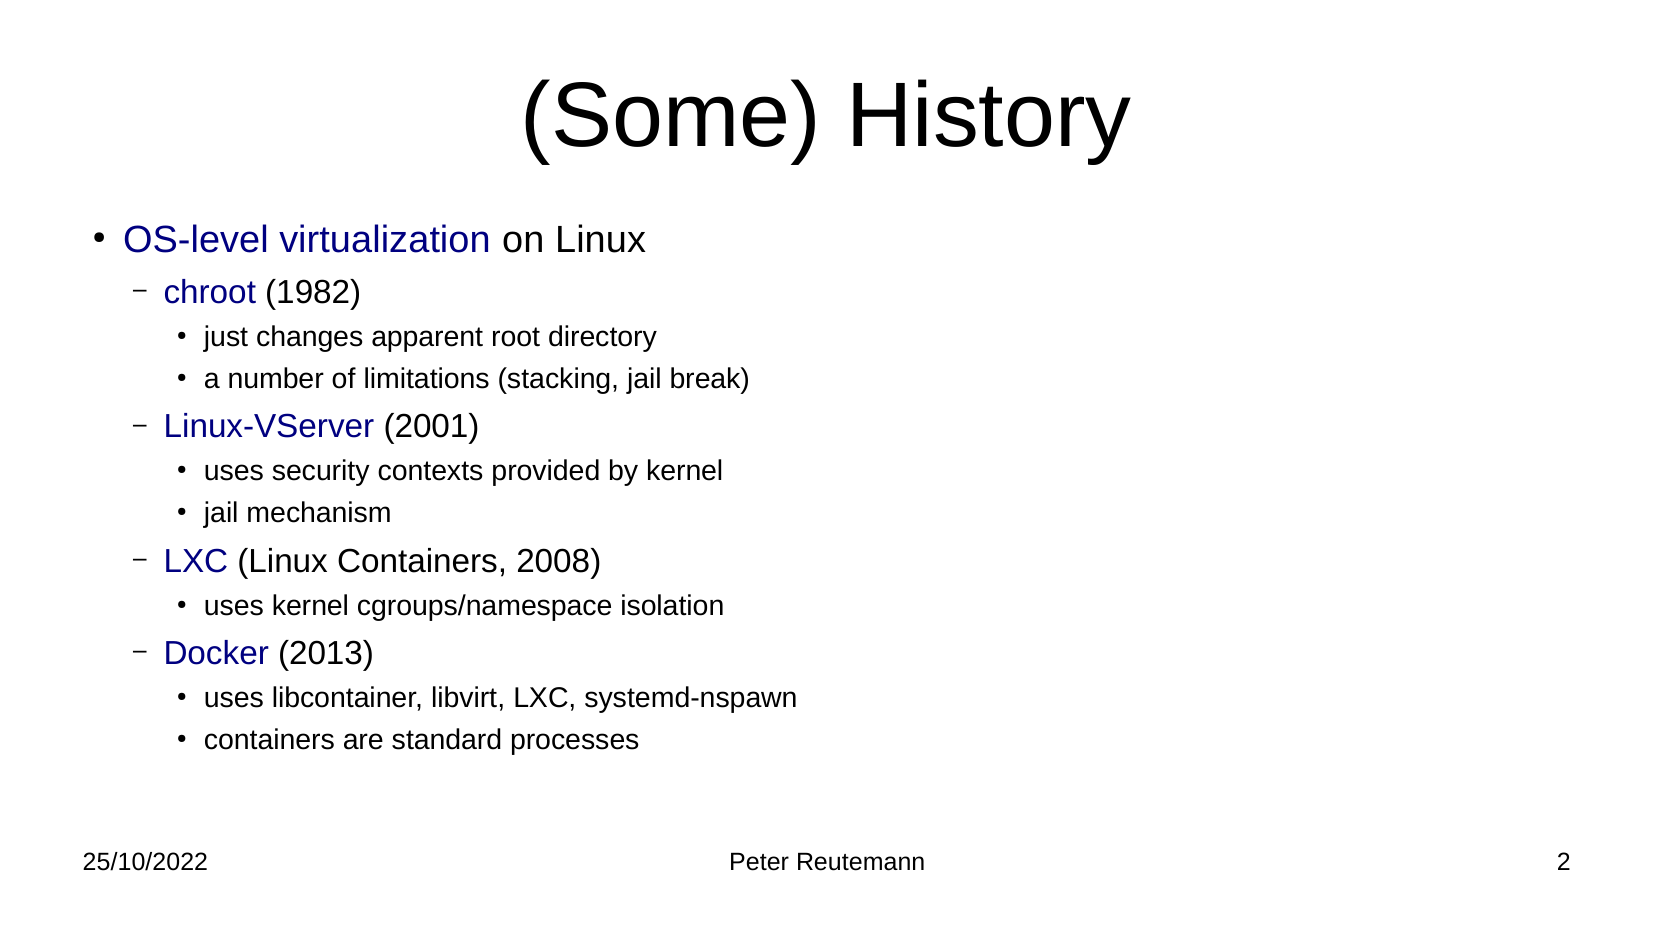

# (Some) History
OS-level virtualization on Linux
chroot (1982)
just changes apparent root directory
a number of limitations (stacking, jail break)
Linux-VServer (2001)
uses security contexts provided by kernel
jail mechanism
LXC (Linux Containers, 2008)
uses kernel cgroups/namespace isolation
Docker (2013)
uses libcontainer, libvirt, LXC, systemd-nspawn
containers are standard processes
25/10/2022
Peter Reutemann
2